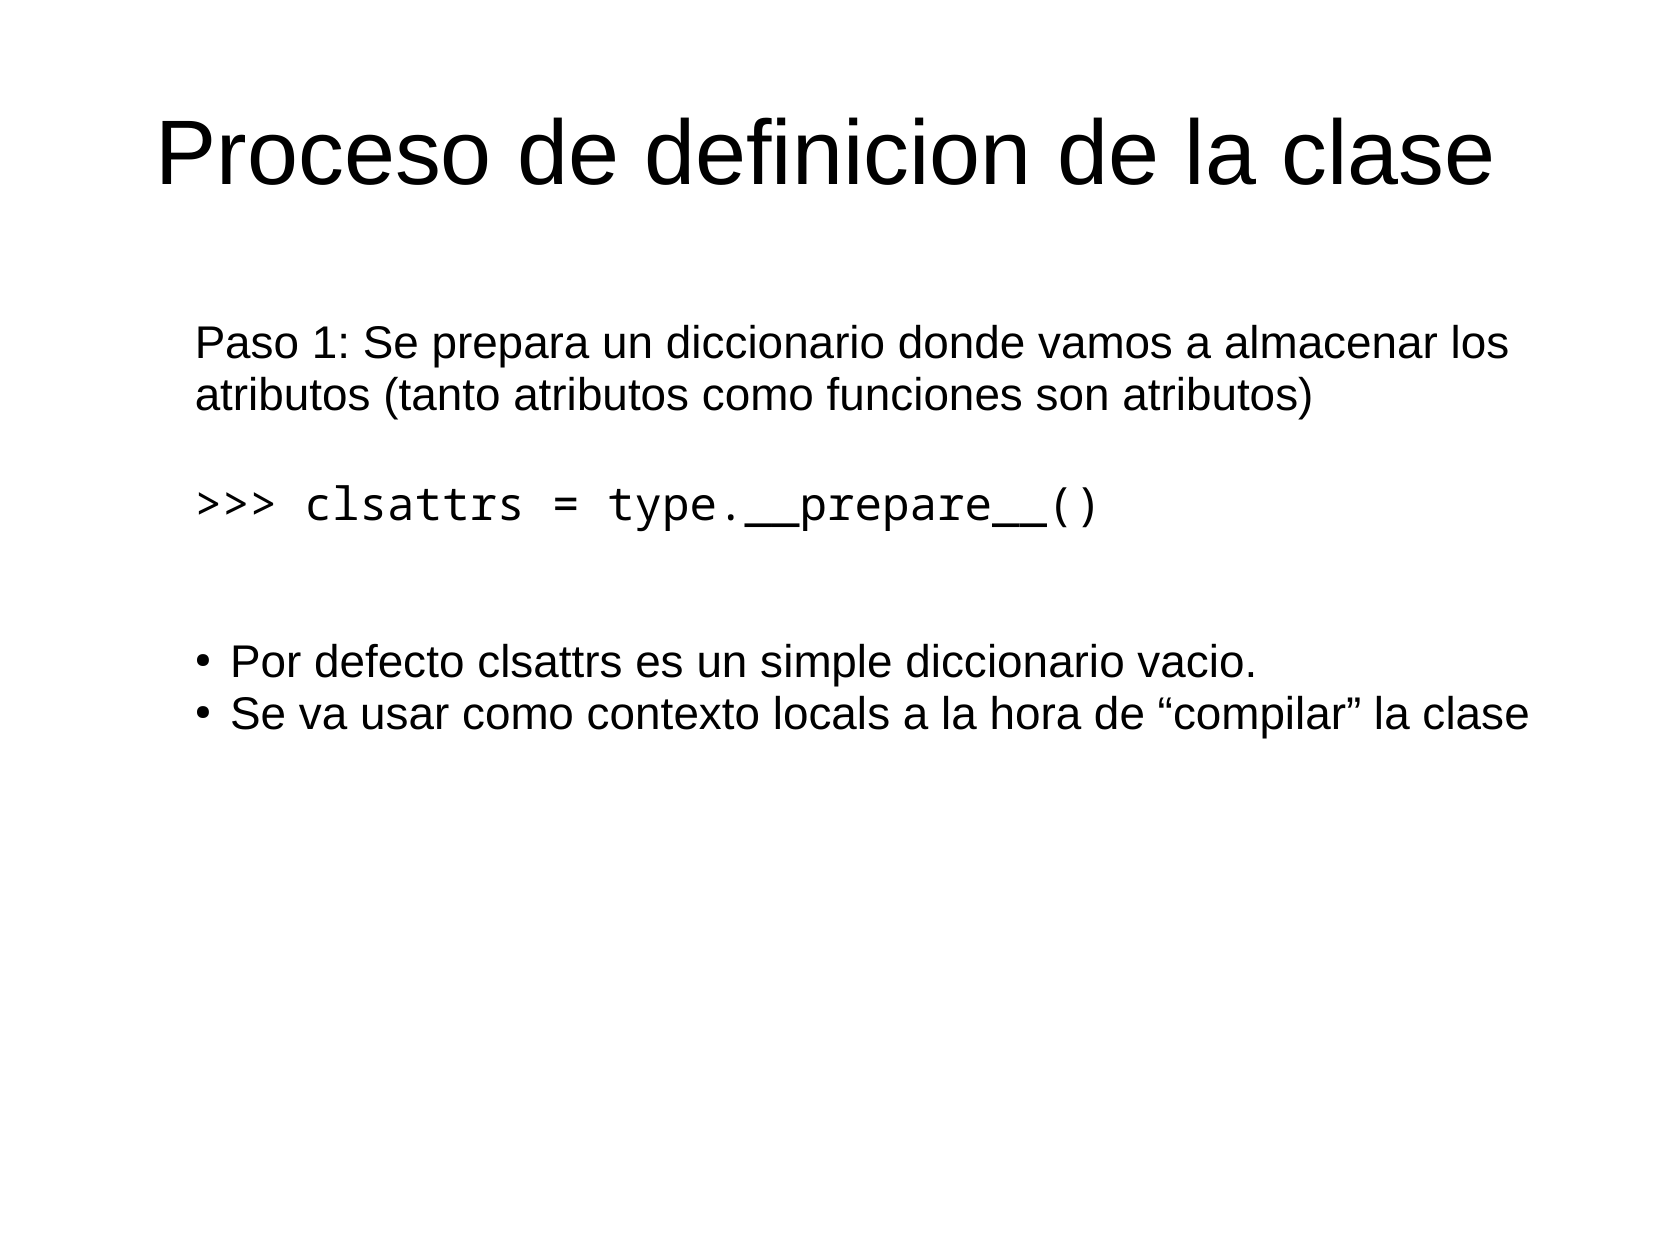

# Proceso de definicion de la clase
Paso 1: Se prepara un diccionario donde vamos a almacenar los
atributos (tanto atributos como funciones son atributos)
>>> clsattrs = type.__prepare__()
Por defecto clsattrs es un simple diccionario vacio.
Se va usar como contexto locals a la hora de “compilar” la clase